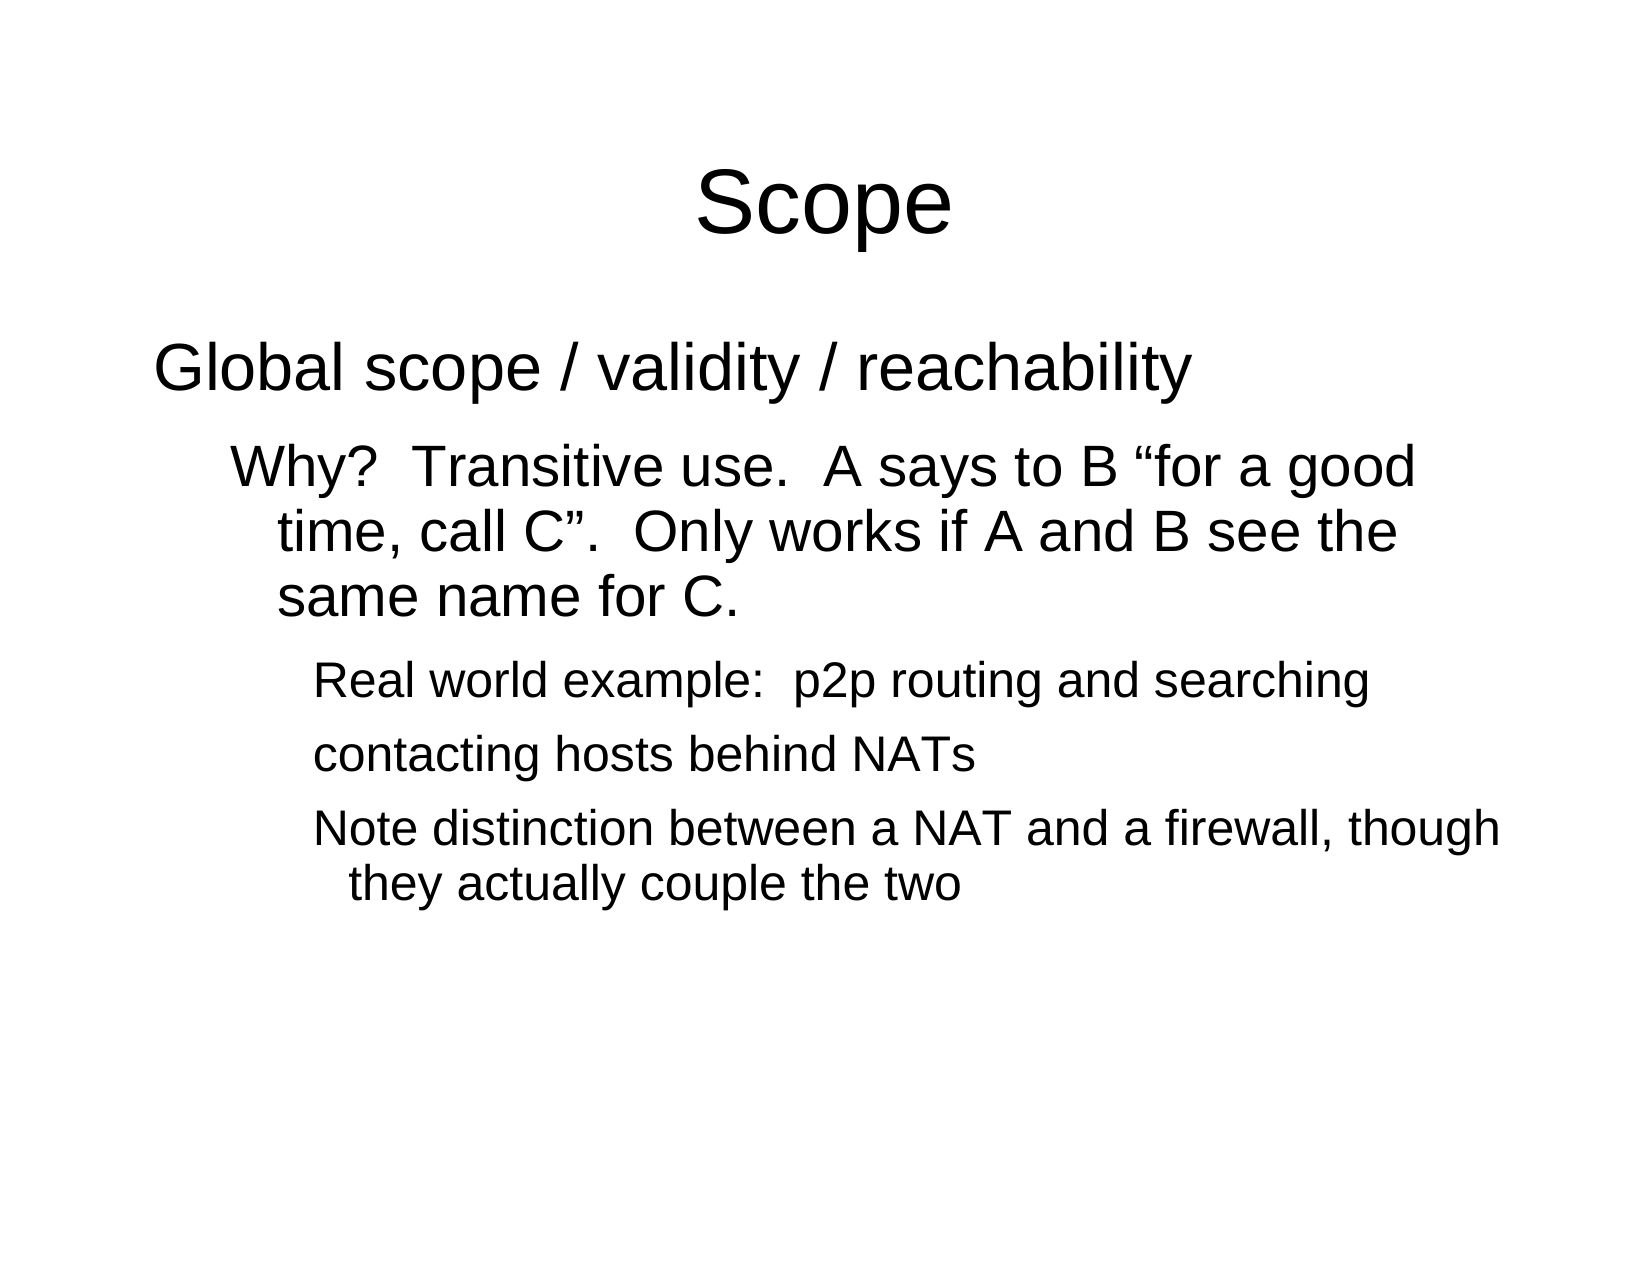

# Scope
Global scope / validity / reachability
Why? Transitive use. A says to B “for a good time, call C”. Only works if A and B see the same name for C.
Real world example: p2p routing and searching
contacting hosts behind NATs
Note distinction between a NAT and a firewall, though they actually couple the two